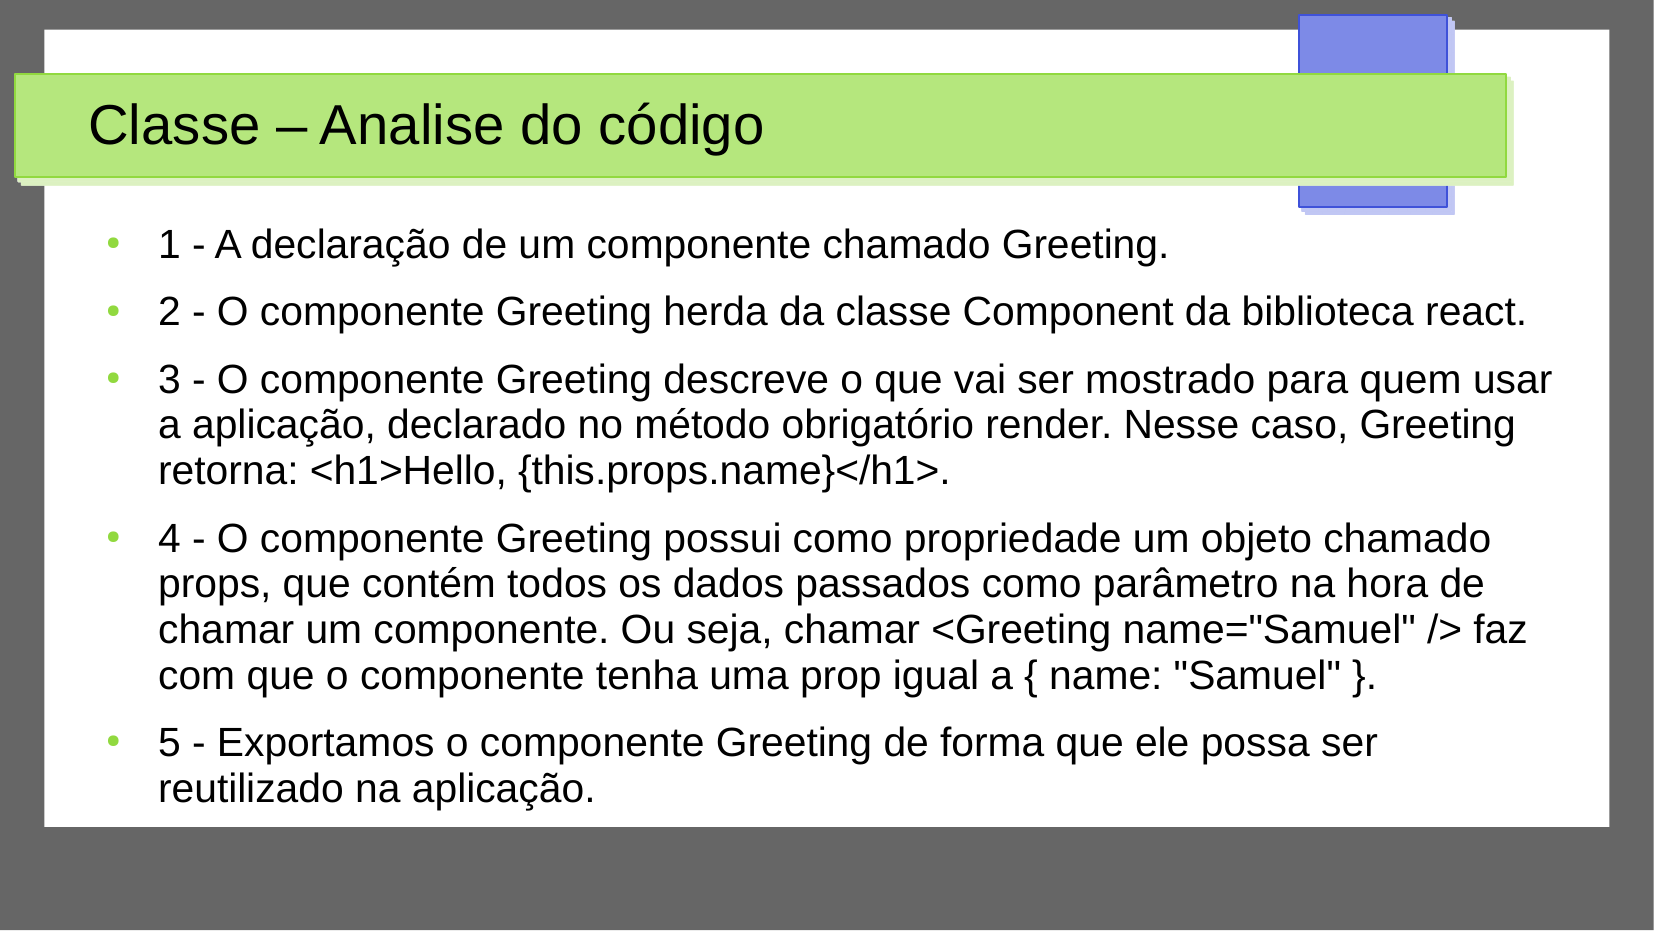

# Classe – Analise do código
1 - A declaração de um componente chamado Greeting.
2 - O componente Greeting herda da classe Component da biblioteca react.
3 - O componente Greeting descreve o que vai ser mostrado para quem usar a aplicação, declarado no método obrigatório render. Nesse caso, Greeting retorna: <h1>Hello, {this.props.name}</h1>.
4 - O componente Greeting possui como propriedade um objeto chamado props, que contém todos os dados passados como parâmetro na hora de chamar um componente. Ou seja, chamar <Greeting name="Samuel" /> faz com que o componente tenha uma prop igual a { name: "Samuel" }.
5 - Exportamos o componente Greeting de forma que ele possa ser reutilizado na aplicação.